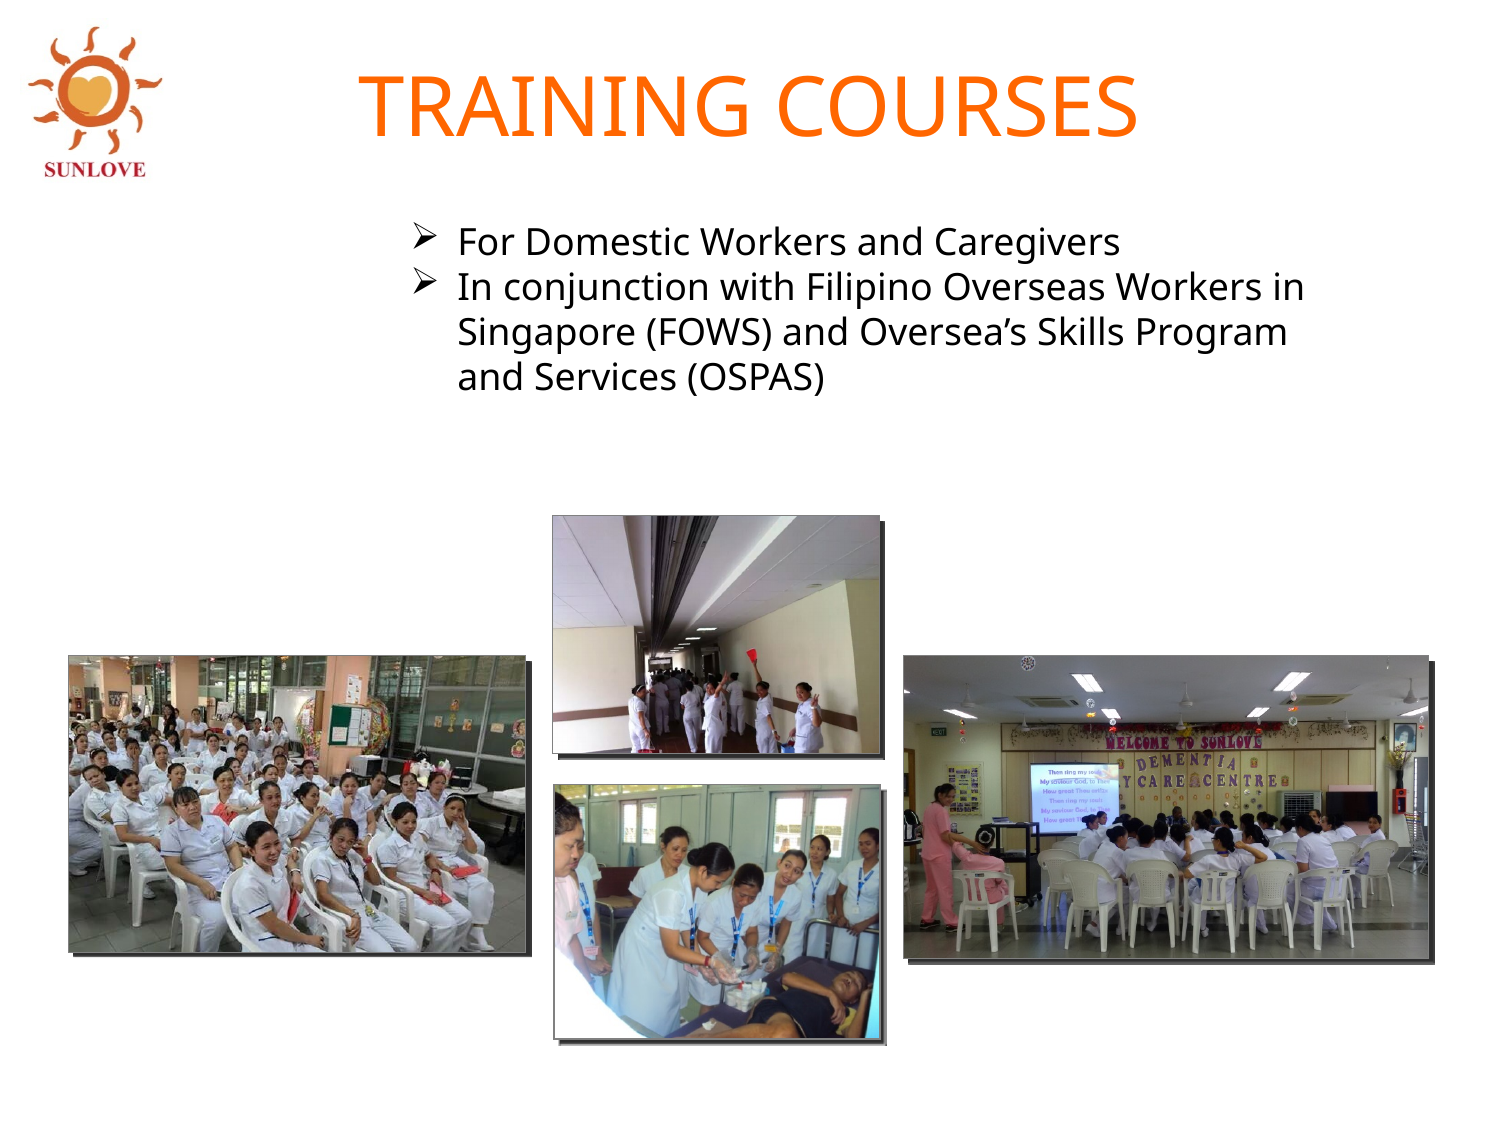

# TRAINING COURSES
For Domestic Workers and Caregivers
In conjunction with Filipino Overseas Workers in Singapore (FOWS) and Oversea’s Skills Program and Services (OSPAS)